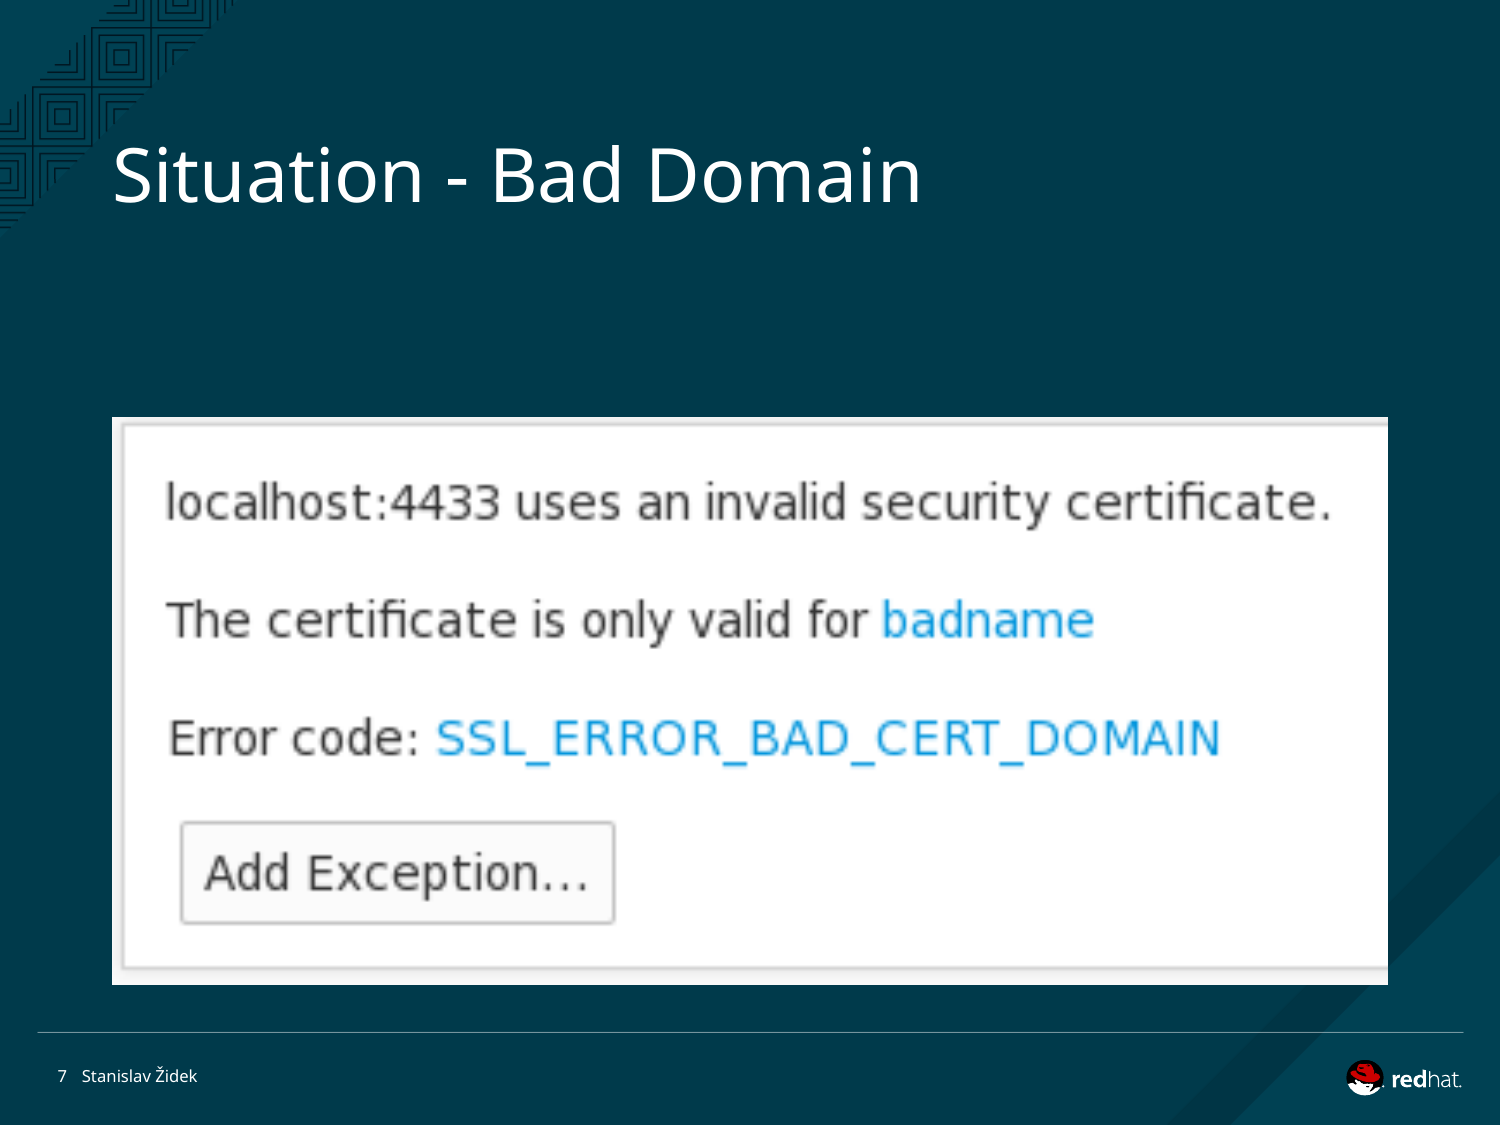

# Situation - Bad Domain
7
Stanislav Židek